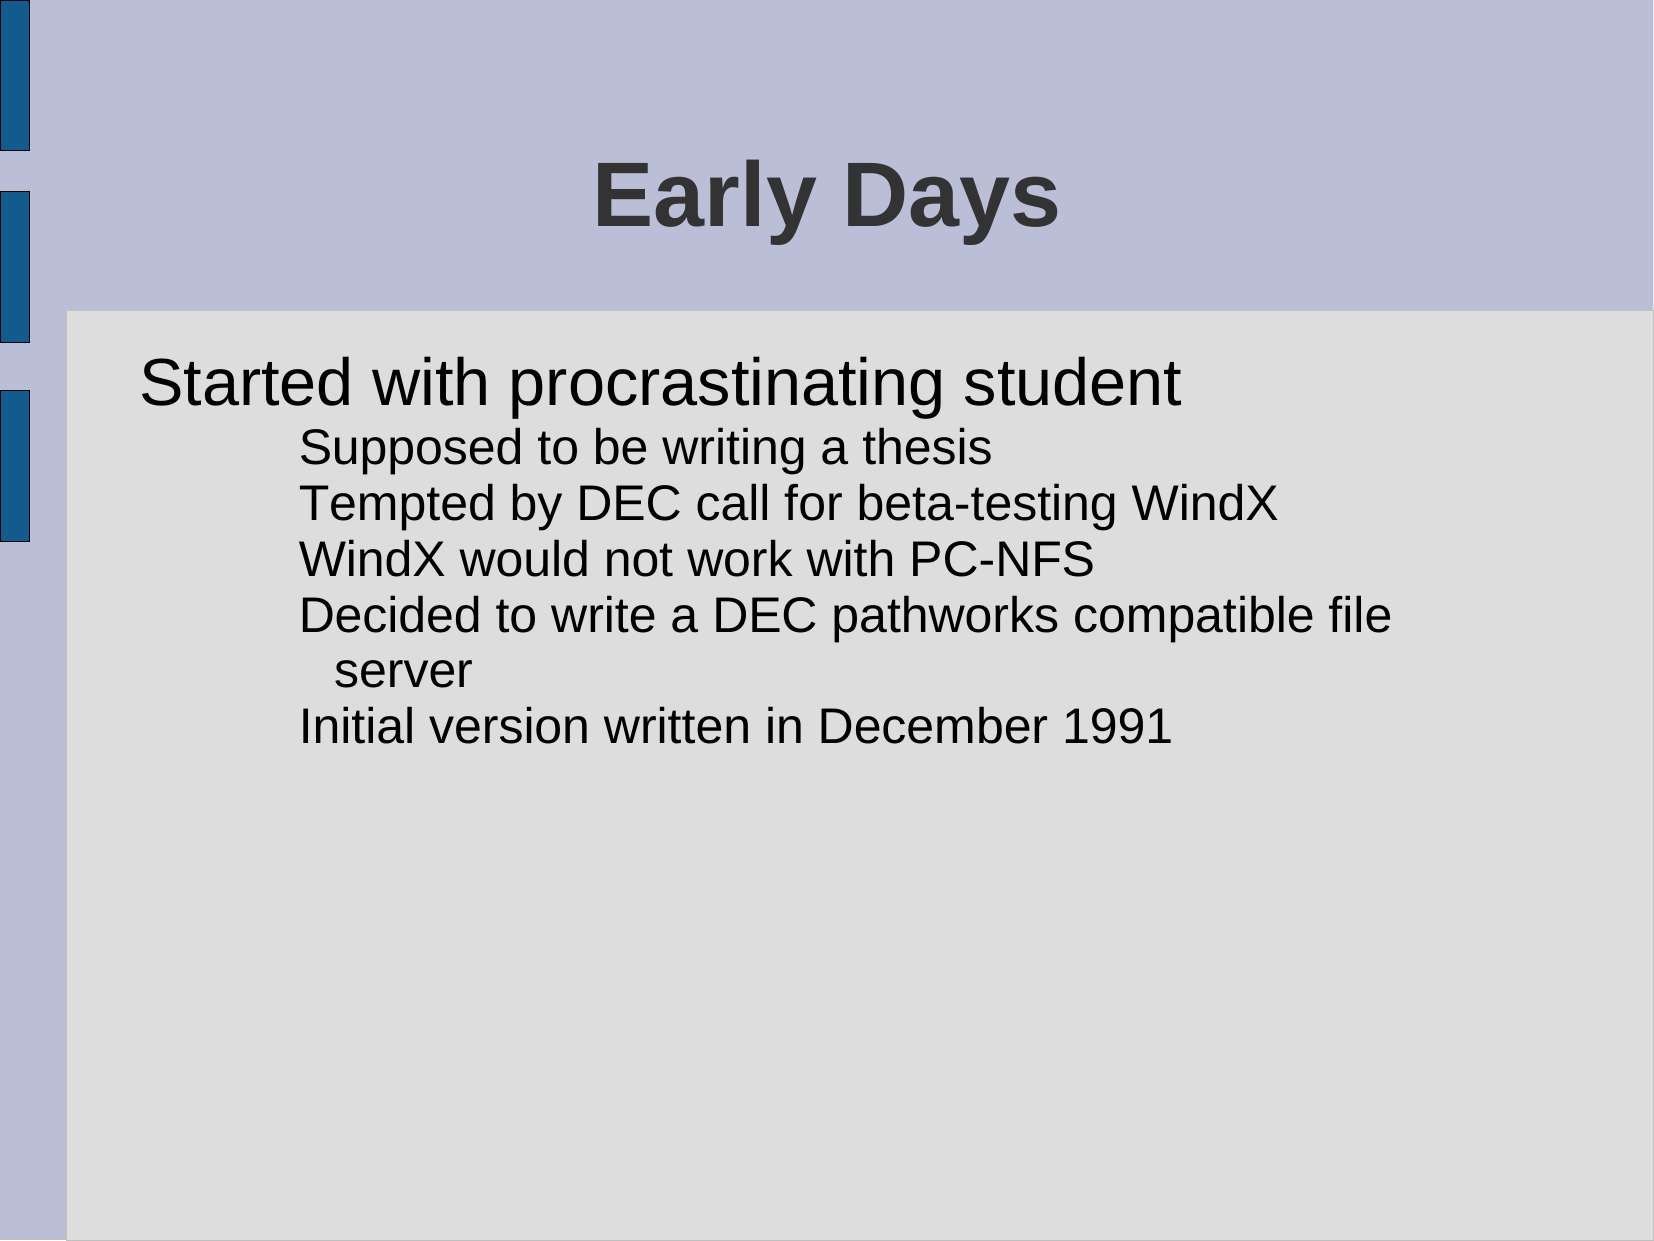

# Early Days
Started with procrastinating student
Supposed to be writing a thesis
Tempted by DEC call for beta-testing WindX
WindX would not work with PC-NFS
Decided to write a DEC pathworks compatible file server
Initial version written in December 1991